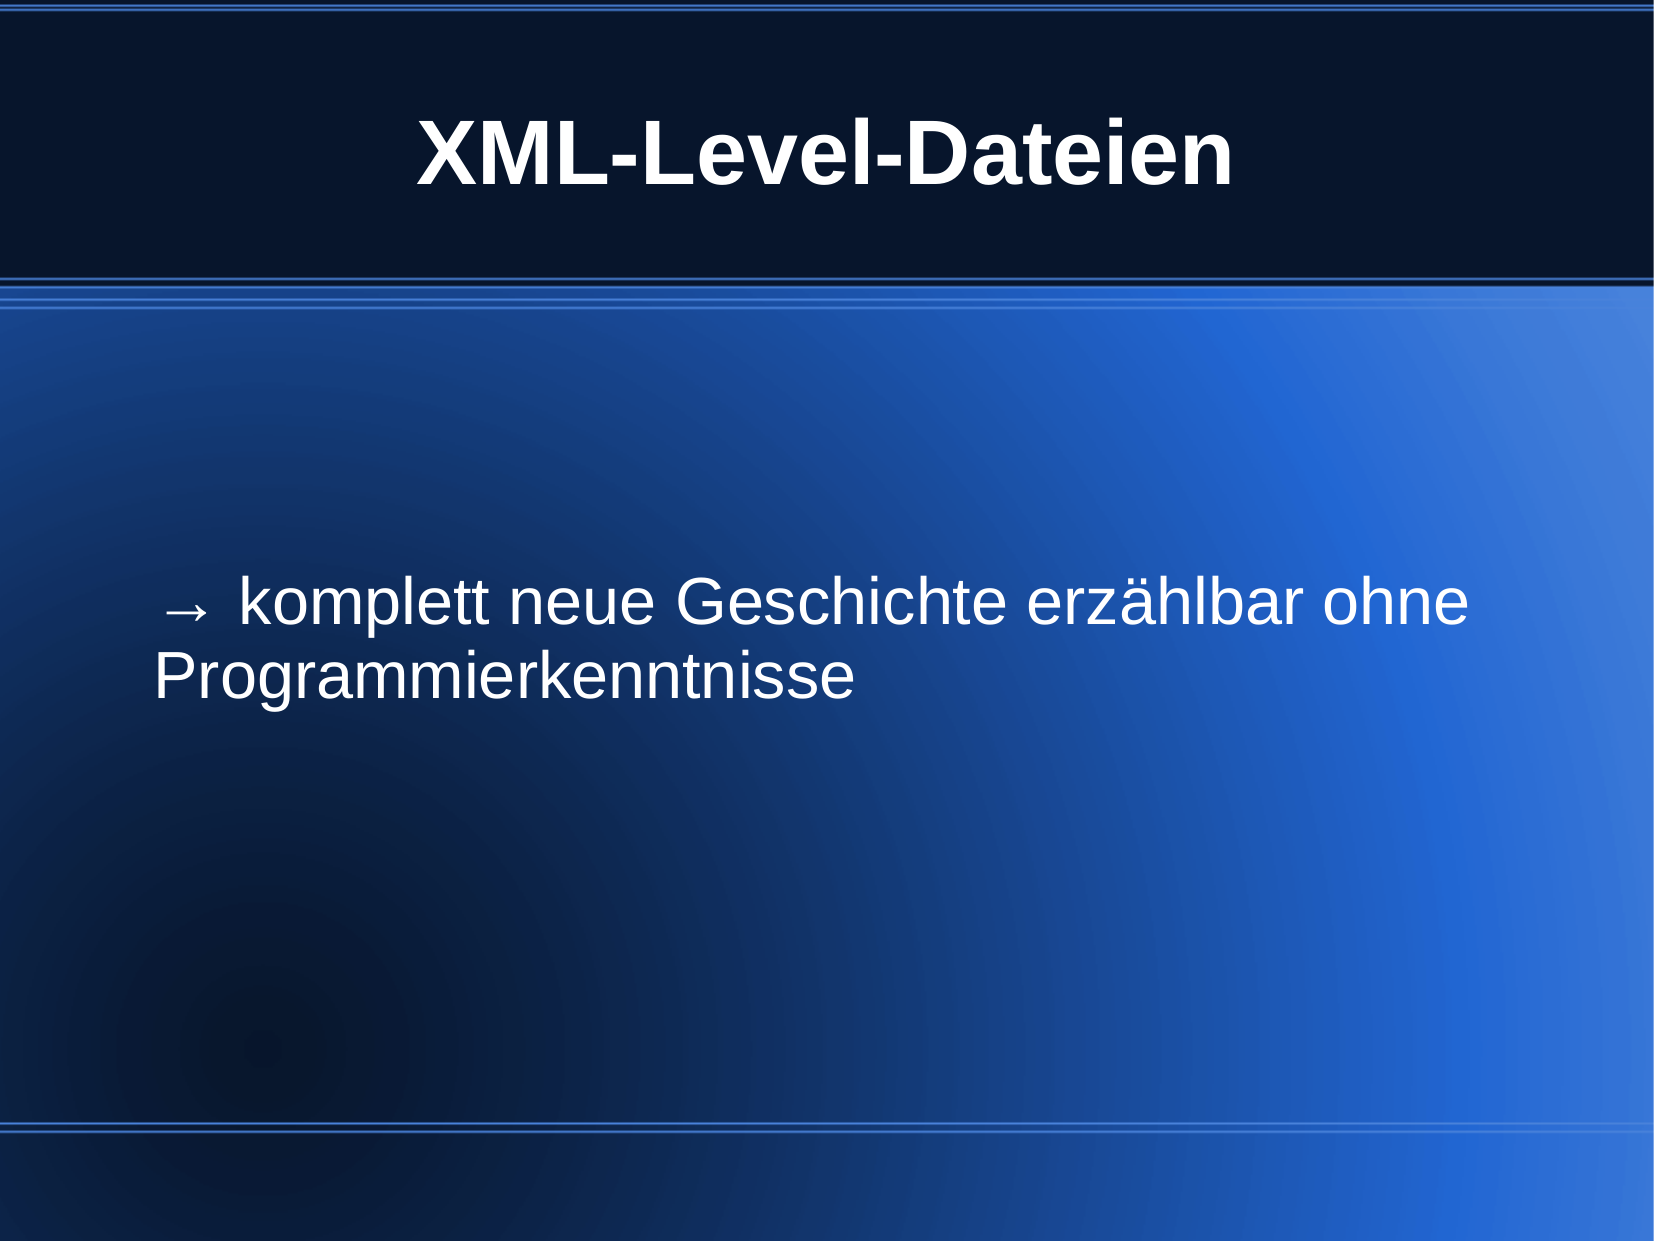

# XML-Level-Dateien
→ komplett neue Geschichte erzählbar ohne Programmierkenntnisse